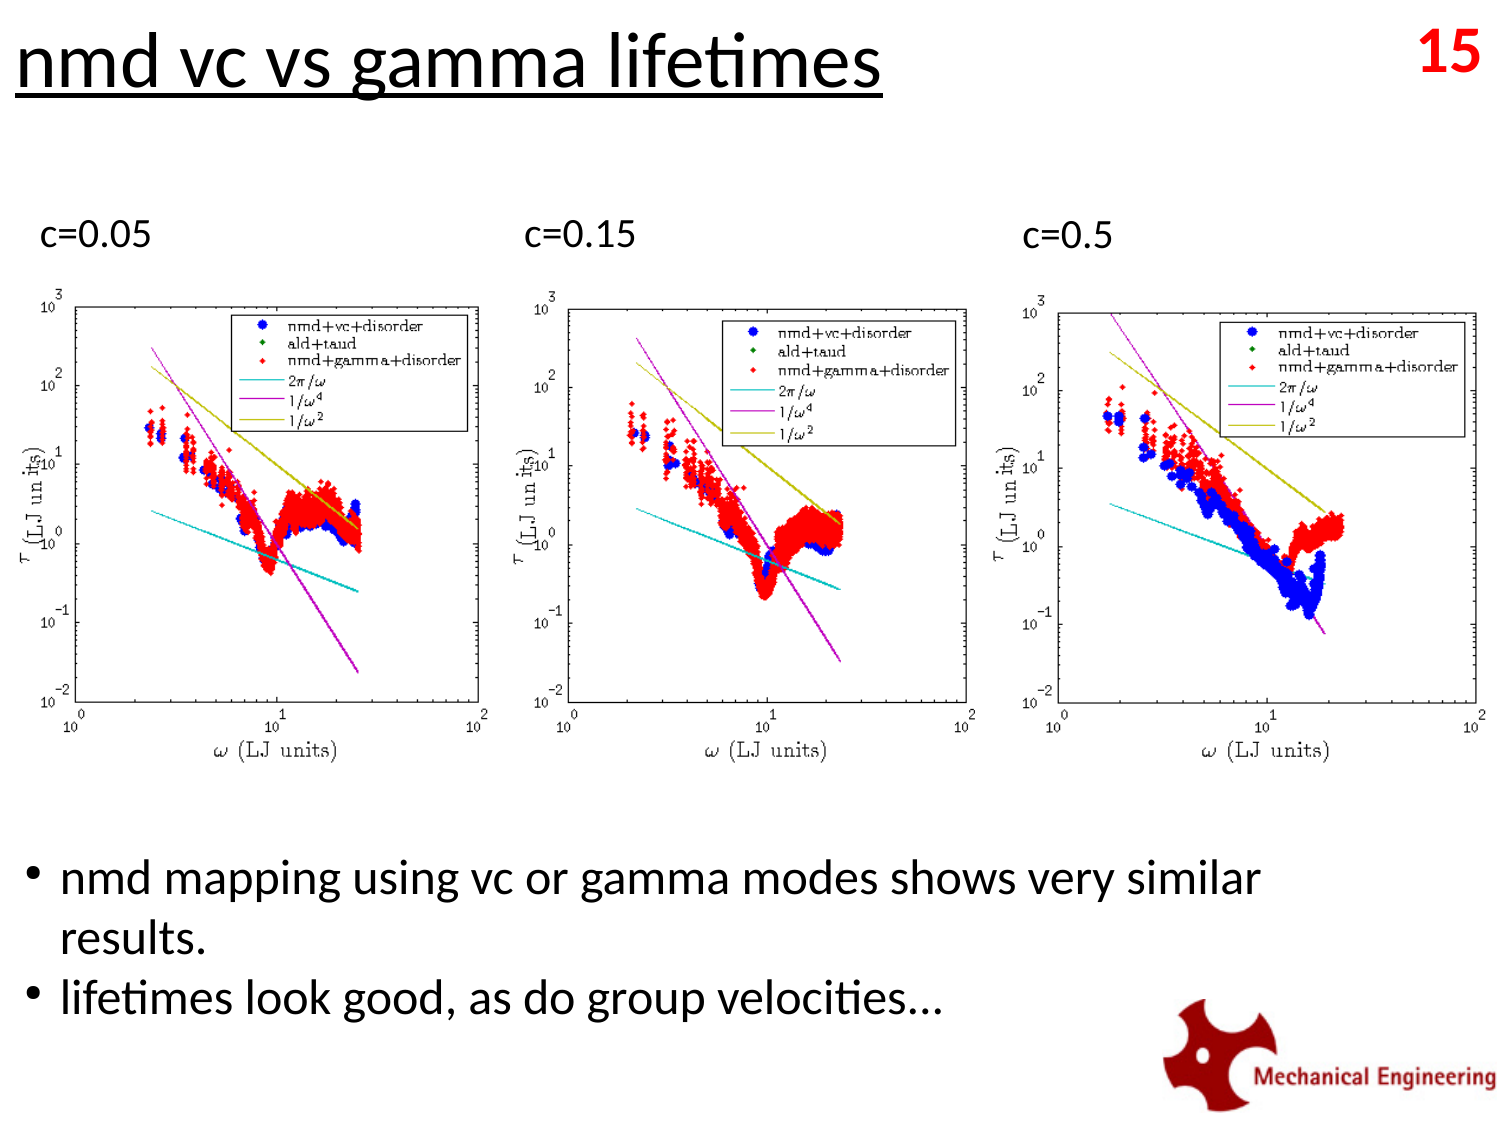

# nmd vc vs gamma lifetimes
15
c=0.05
c=0.15
c=0.5
nmd mapping using vc or gamma modes shows very similar results.
lifetimes look good, as do group velocities...